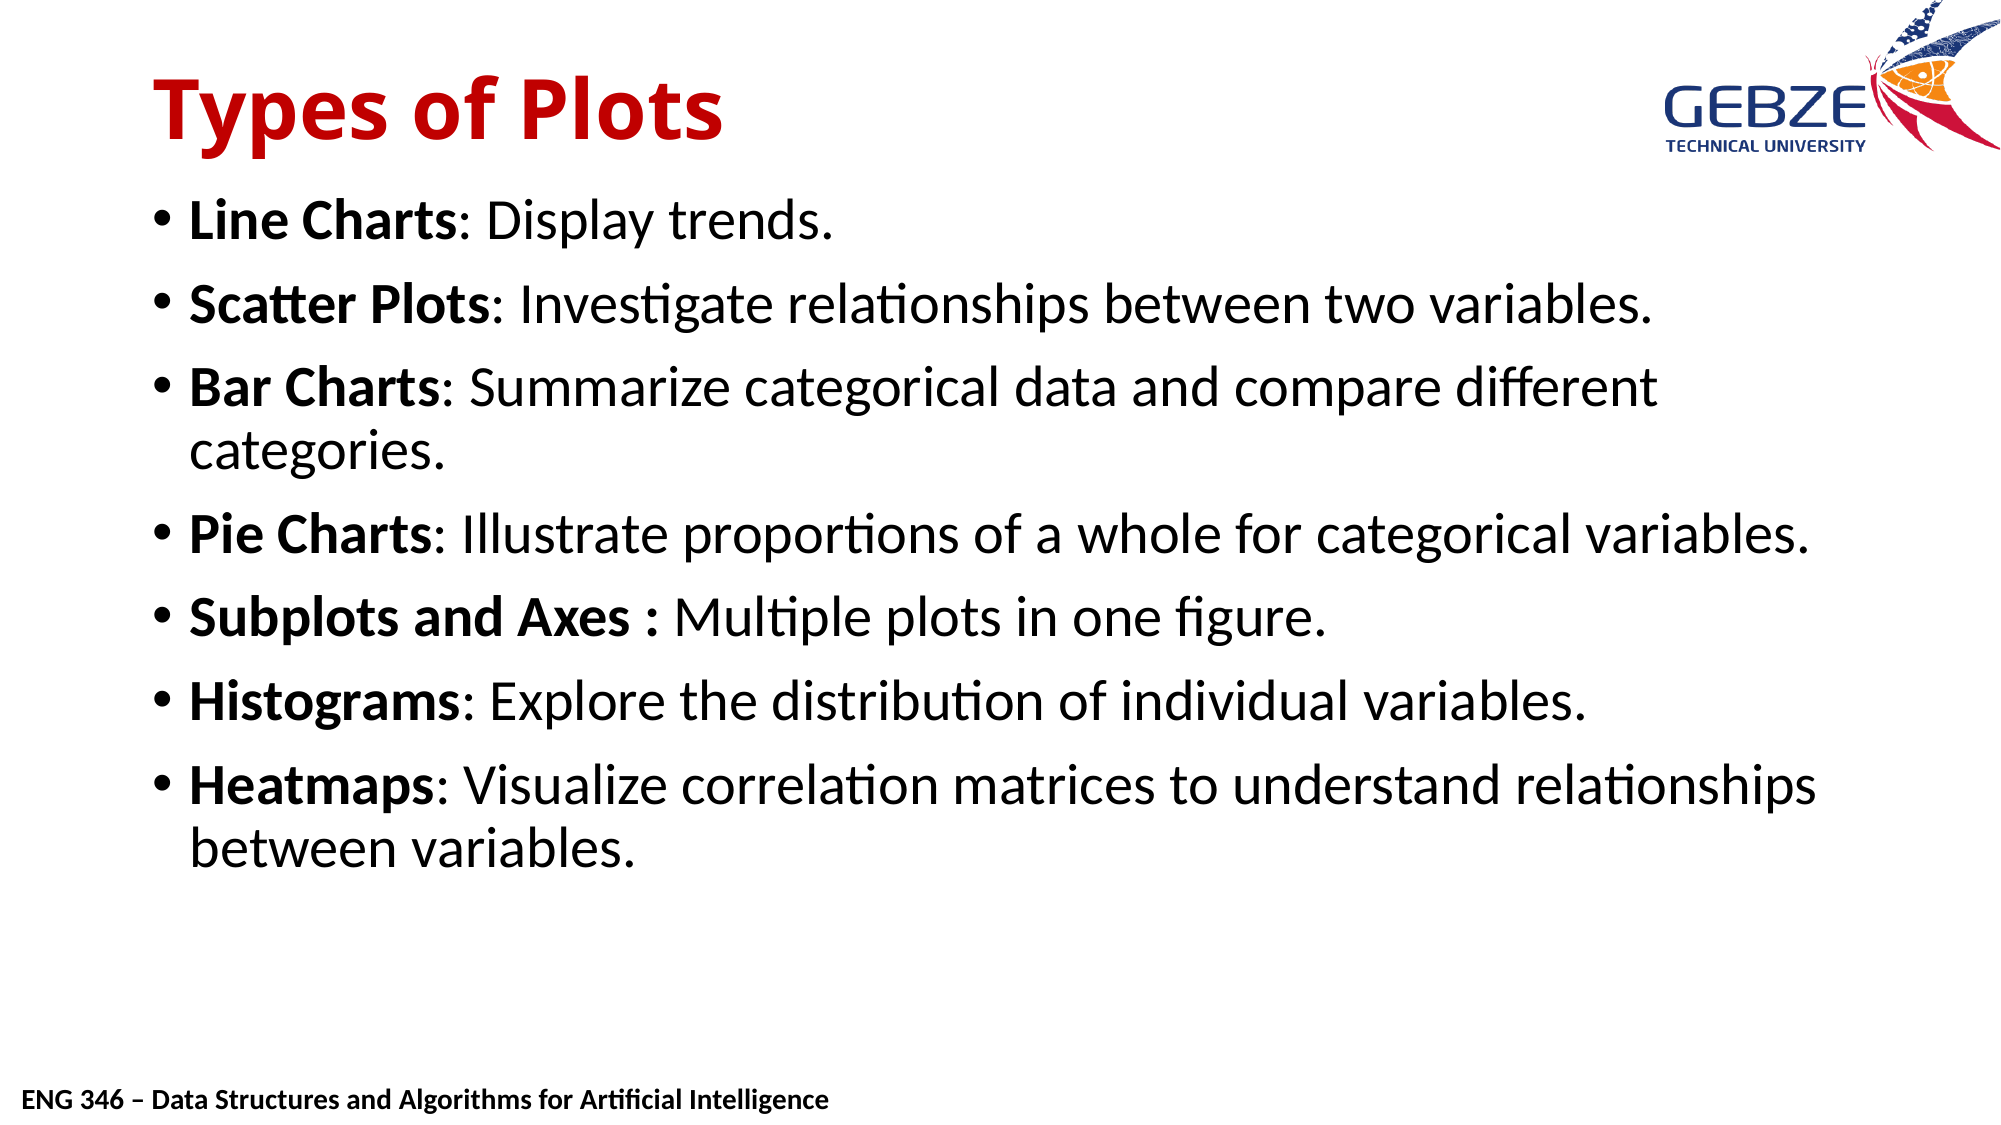

# Types of Plots
Line Charts: Display trends.
Scatter Plots: Investigate relationships between two variables.
Bar Charts: Summarize categorical data and compare different categories.
Pie Charts: Illustrate proportions of a whole for categorical variables.
Subplots and Axes : Multiple plots in one figure.
Histograms: Explore the distribution of individual variables.
Heatmaps: Visualize correlation matrices to understand relationships between variables.